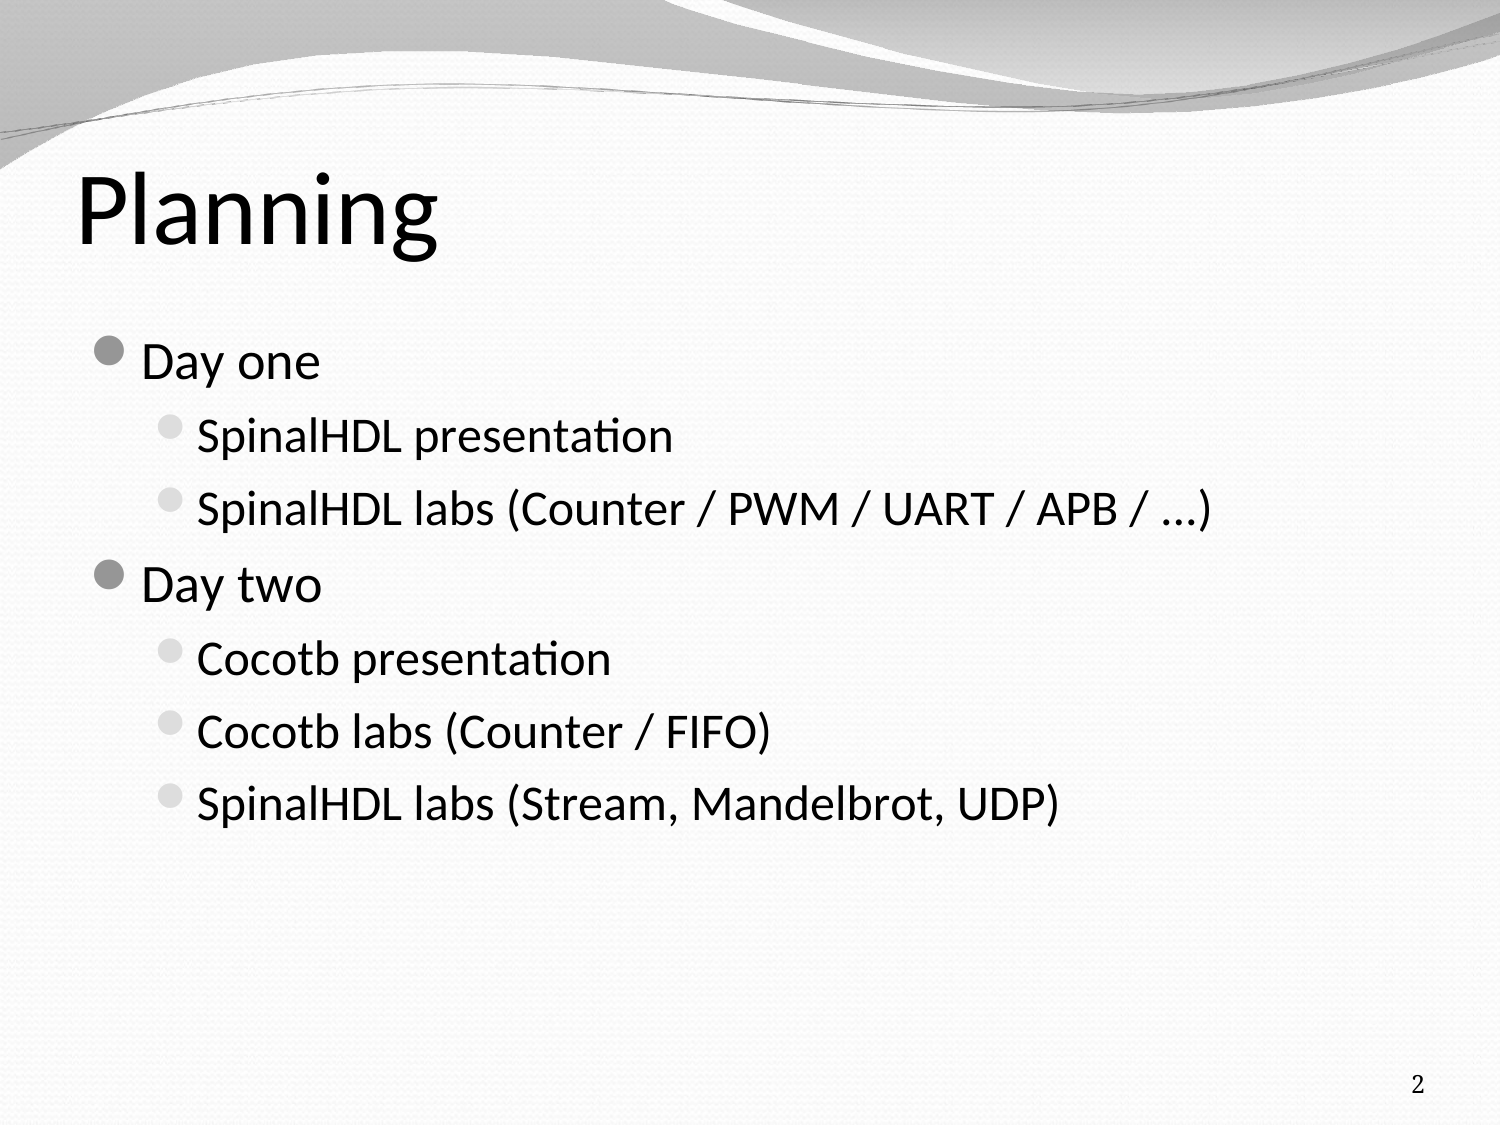

Planning
# Day one
SpinalHDL presentation
SpinalHDL labs (Counter / PWM / UART / APB / ...)
Day two
Cocotb presentation
Cocotb labs (Counter / FIFO)
SpinalHDL labs (Stream, Mandelbrot, UDP)